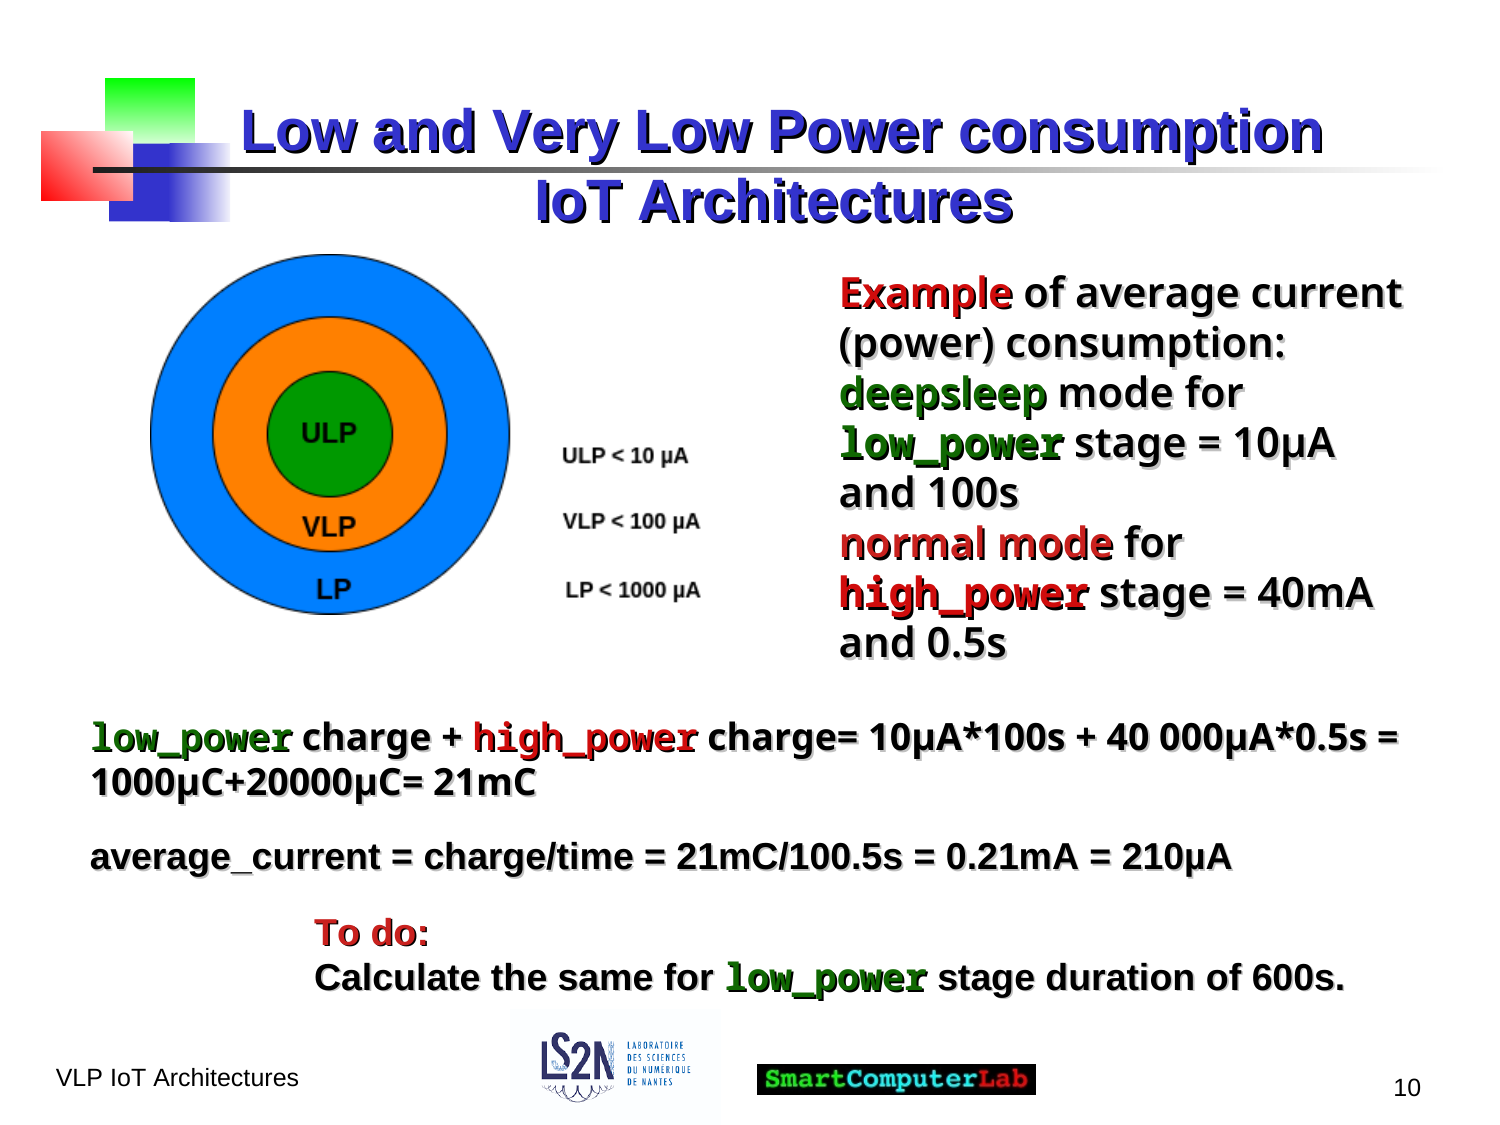

# Low and Very Low Power consumption IoT Architectures
Example of average current (power) consumption:
deepsleep mode for low_power stage = 10µA and 100s
normal mode for high_power stage = 40mA and 0.5s
low_power charge + high_power charge= 10µA*100s + 40 000µA*0.5s = 1000µC+20000µC= 21mC
average_current = charge/time = 21mC/100.5s = 0.21mA = 210µA
To do:
Calculate the same for low_power stage duration of 600s.
10